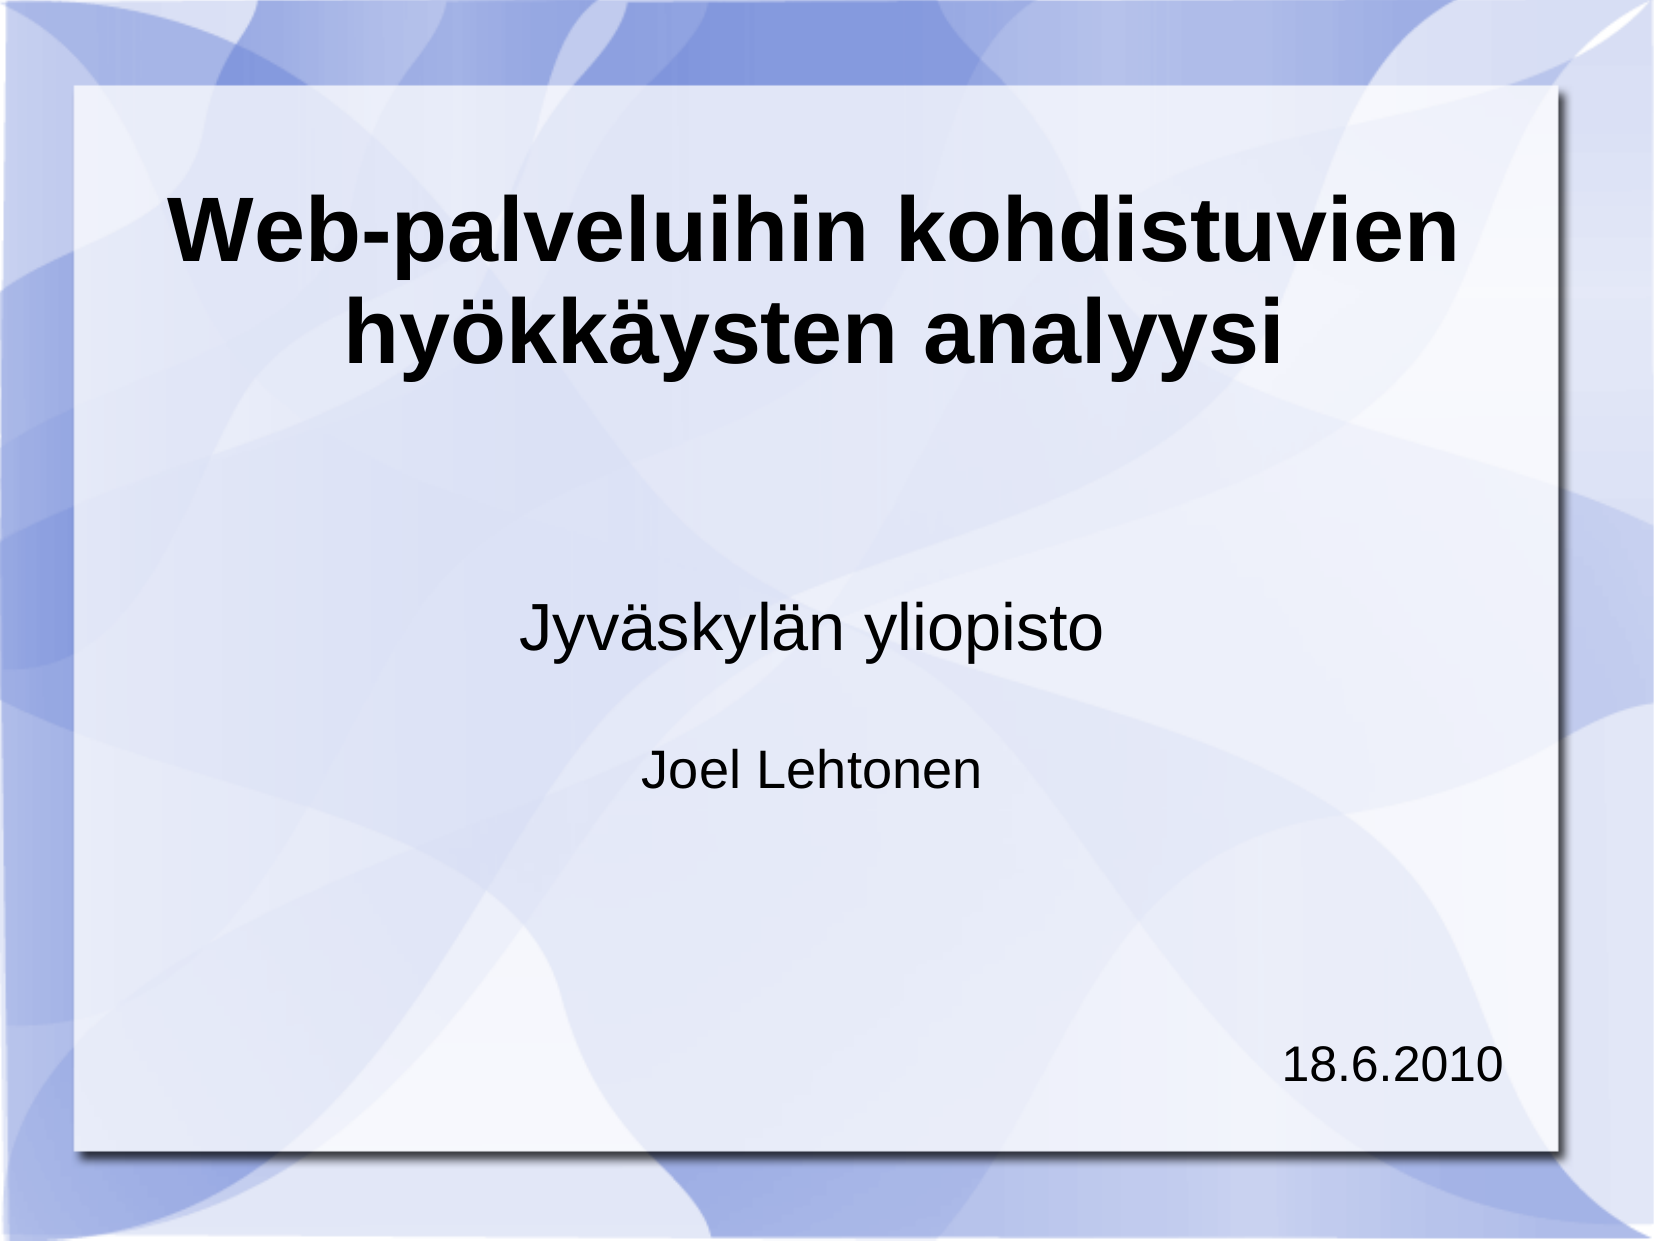

# Web-palveluihin kohdistuvien hyökkäysten analyysi
Jyväskylän yliopisto
Joel Lehtonen
18.6.2010